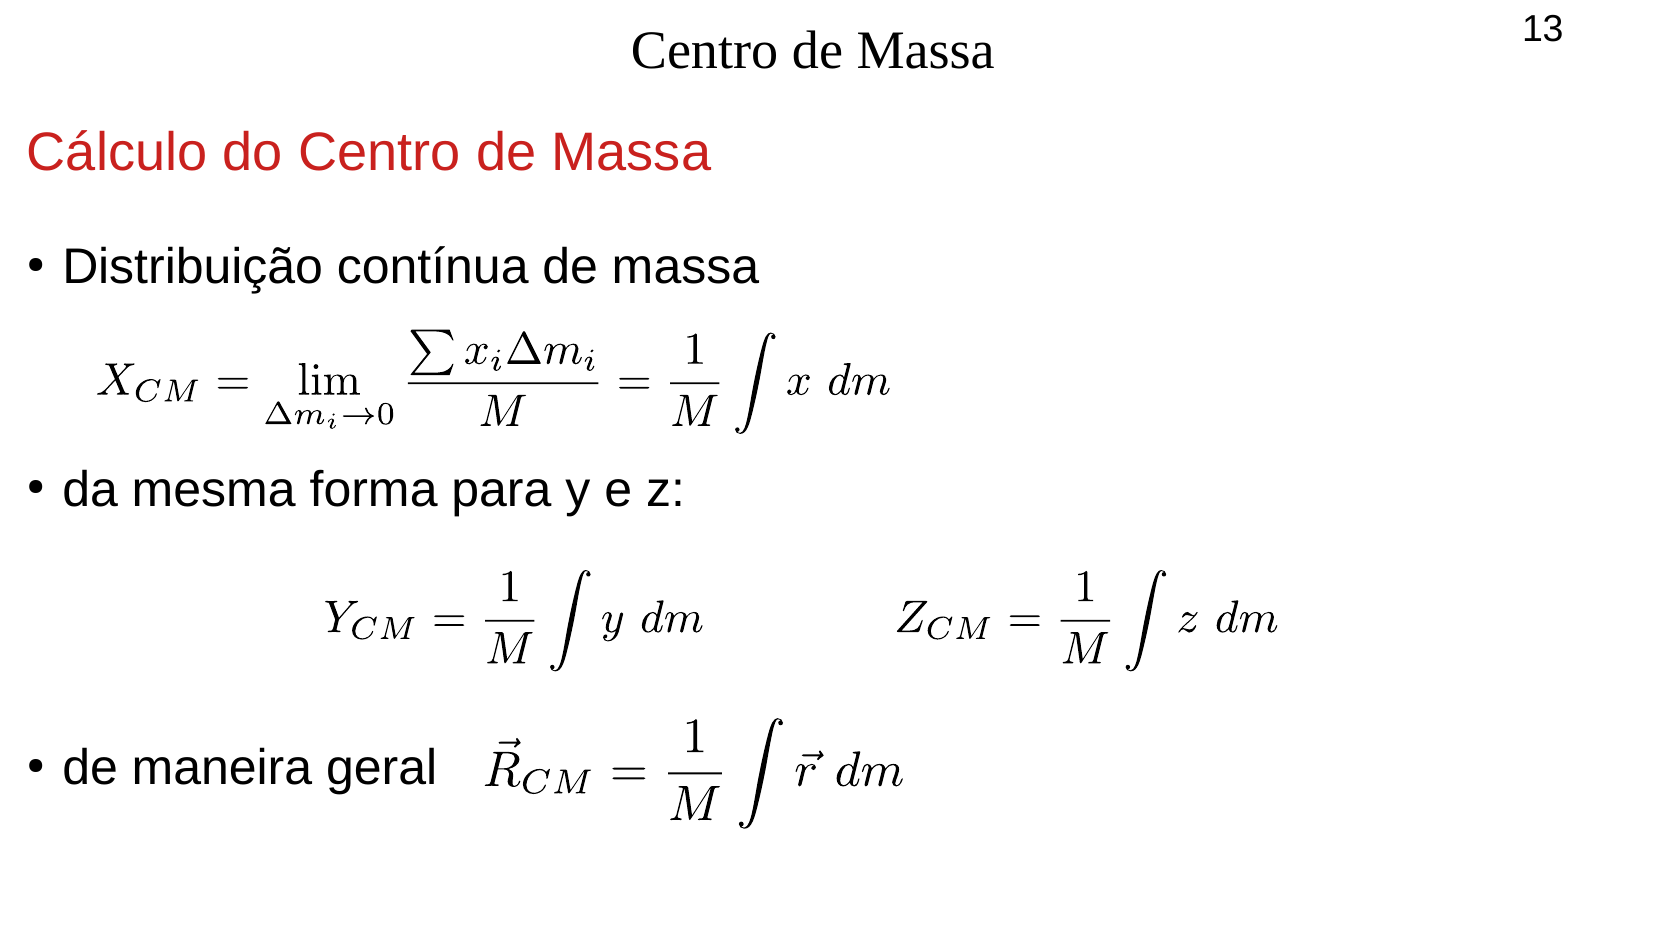

Centro de Massa
Cálculo do Centro de Massa
Distribuição contínua de massa
da mesma forma para y e z:
de maneira geral